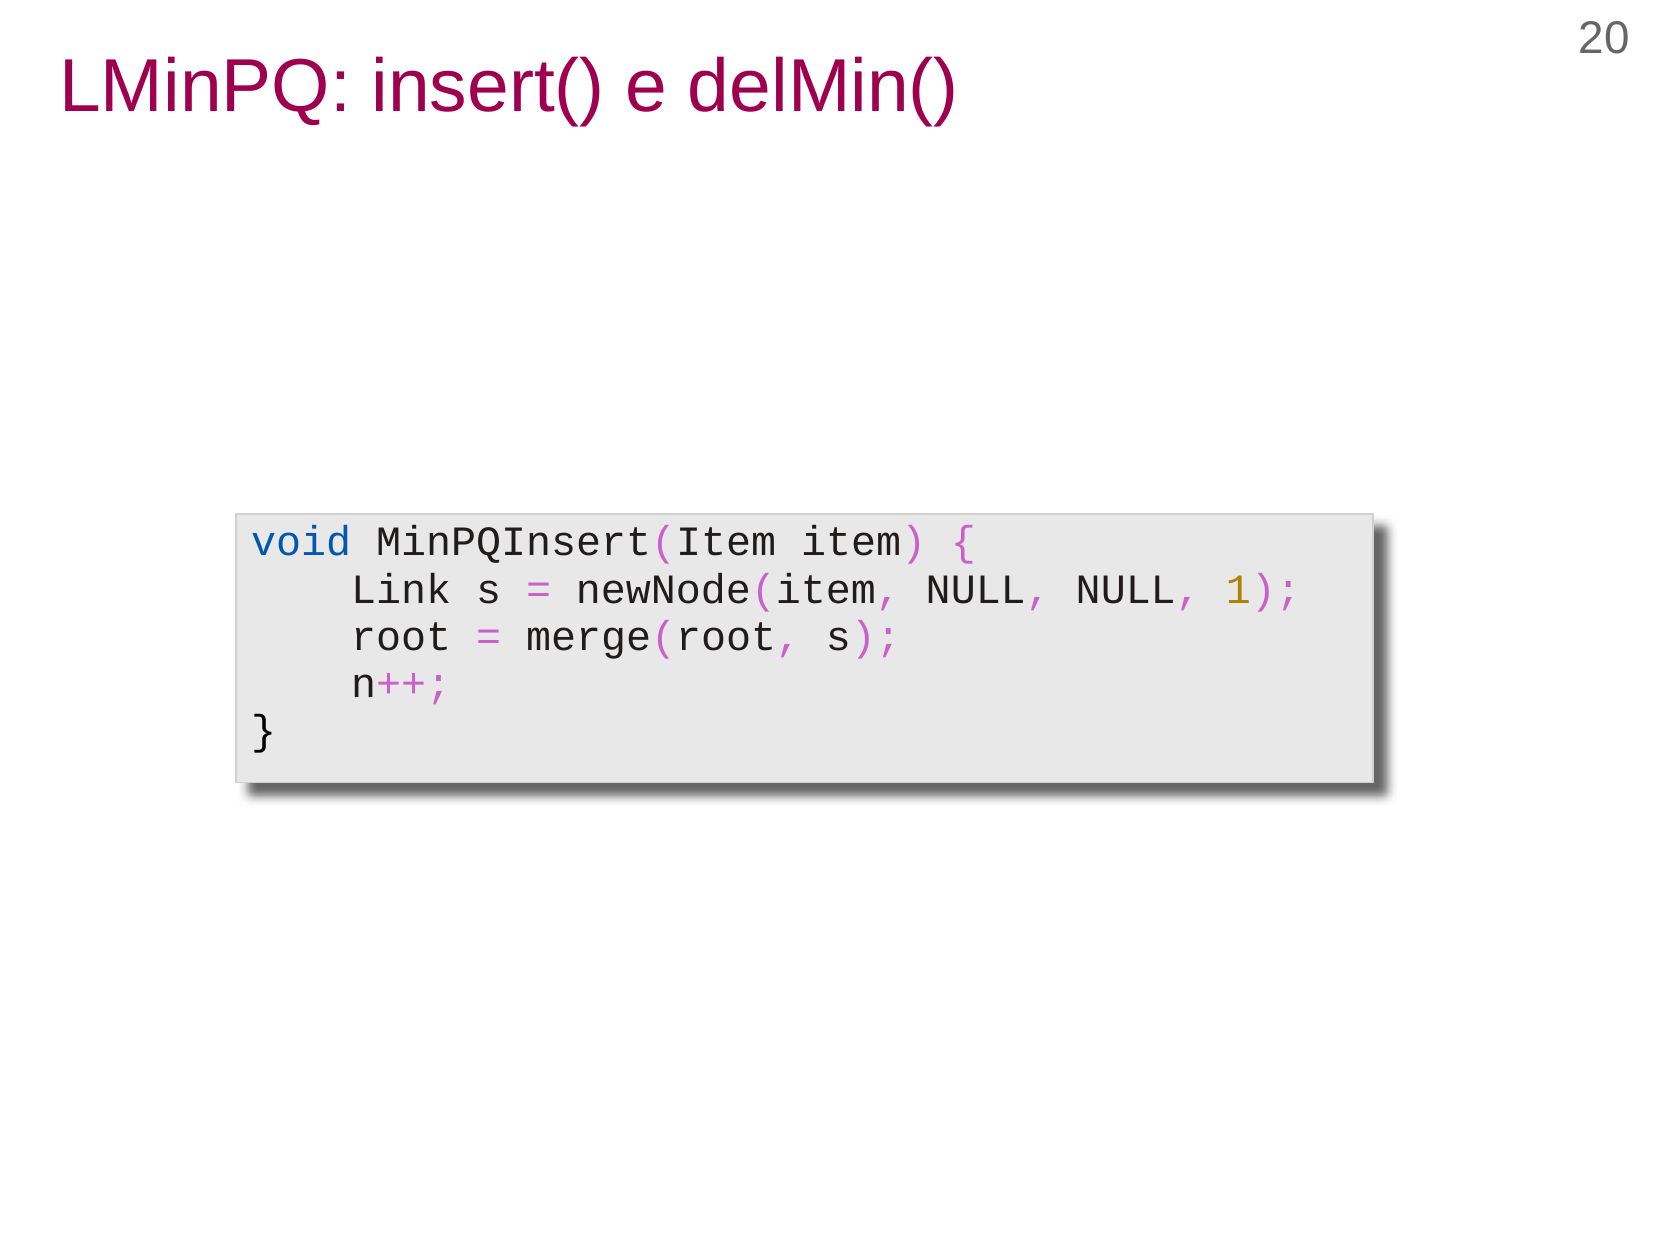

20
# LMinPQ: insert() e delMin()
void MinPQInsert(Item item) {
 Link s = newNode(item, NULL, NULL, 1);
 root = merge(root, s);
 n++;
}